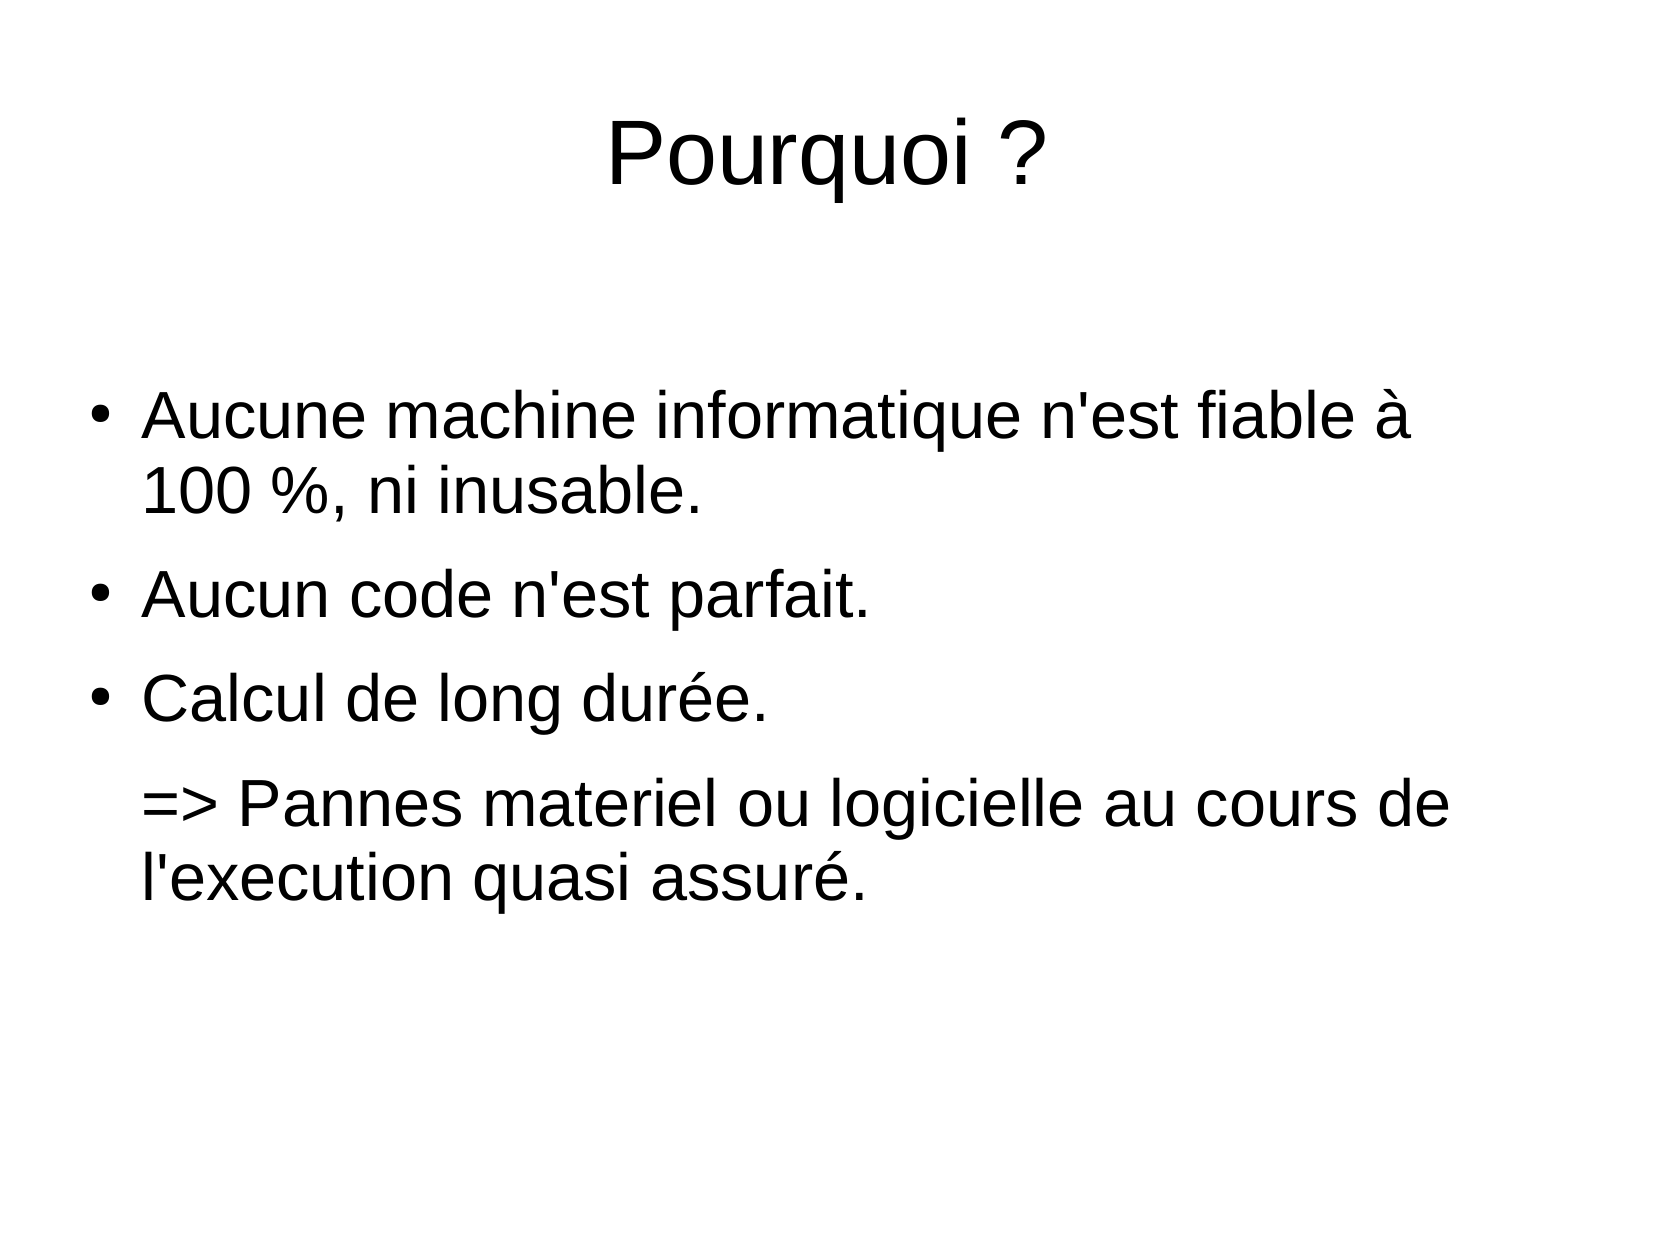

# Pourquoi ?
Aucune machine informatique n'est fiable à 100 %, ni inusable.
Aucun code n'est parfait.
Calcul de long durée.
=> Pannes materiel ou logicielle au cours de l'execution quasi assuré.